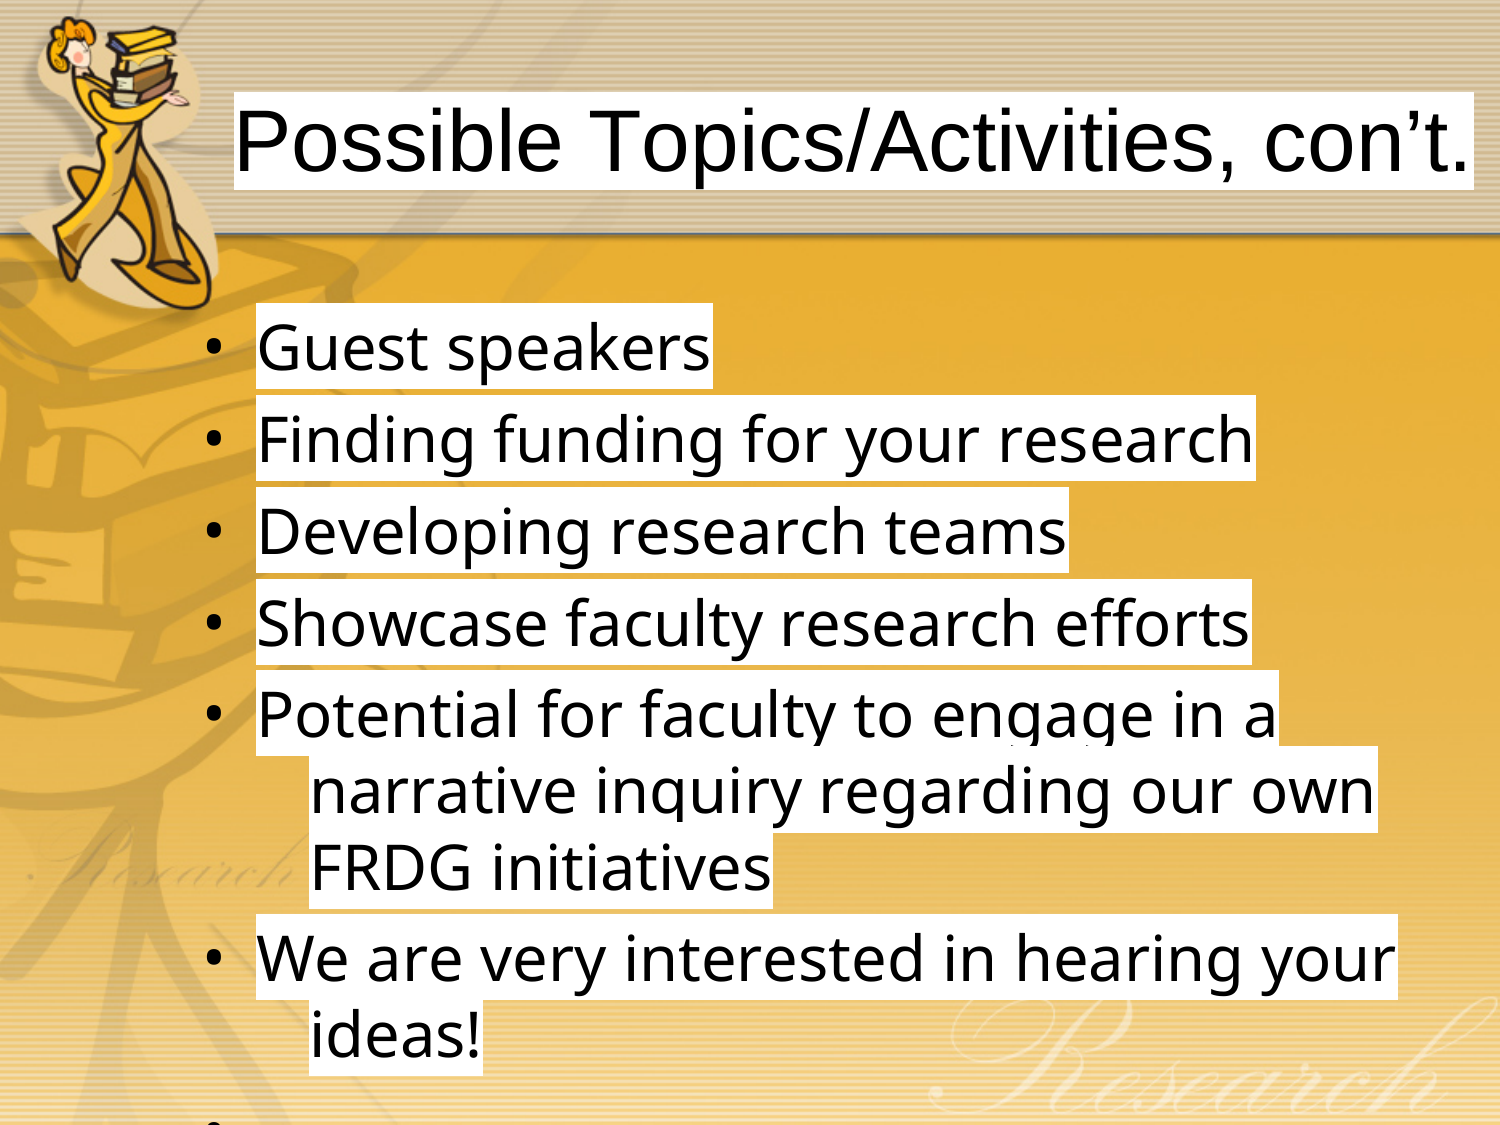

# Possible Topics/Activities, con’t.
Guest speakers
Finding funding for your research
Developing research teams
Showcase faculty research efforts
Potential for faculty to engage in a narrative inquiry regarding our own FRDG initiatives
We are very interested in hearing your ideas!